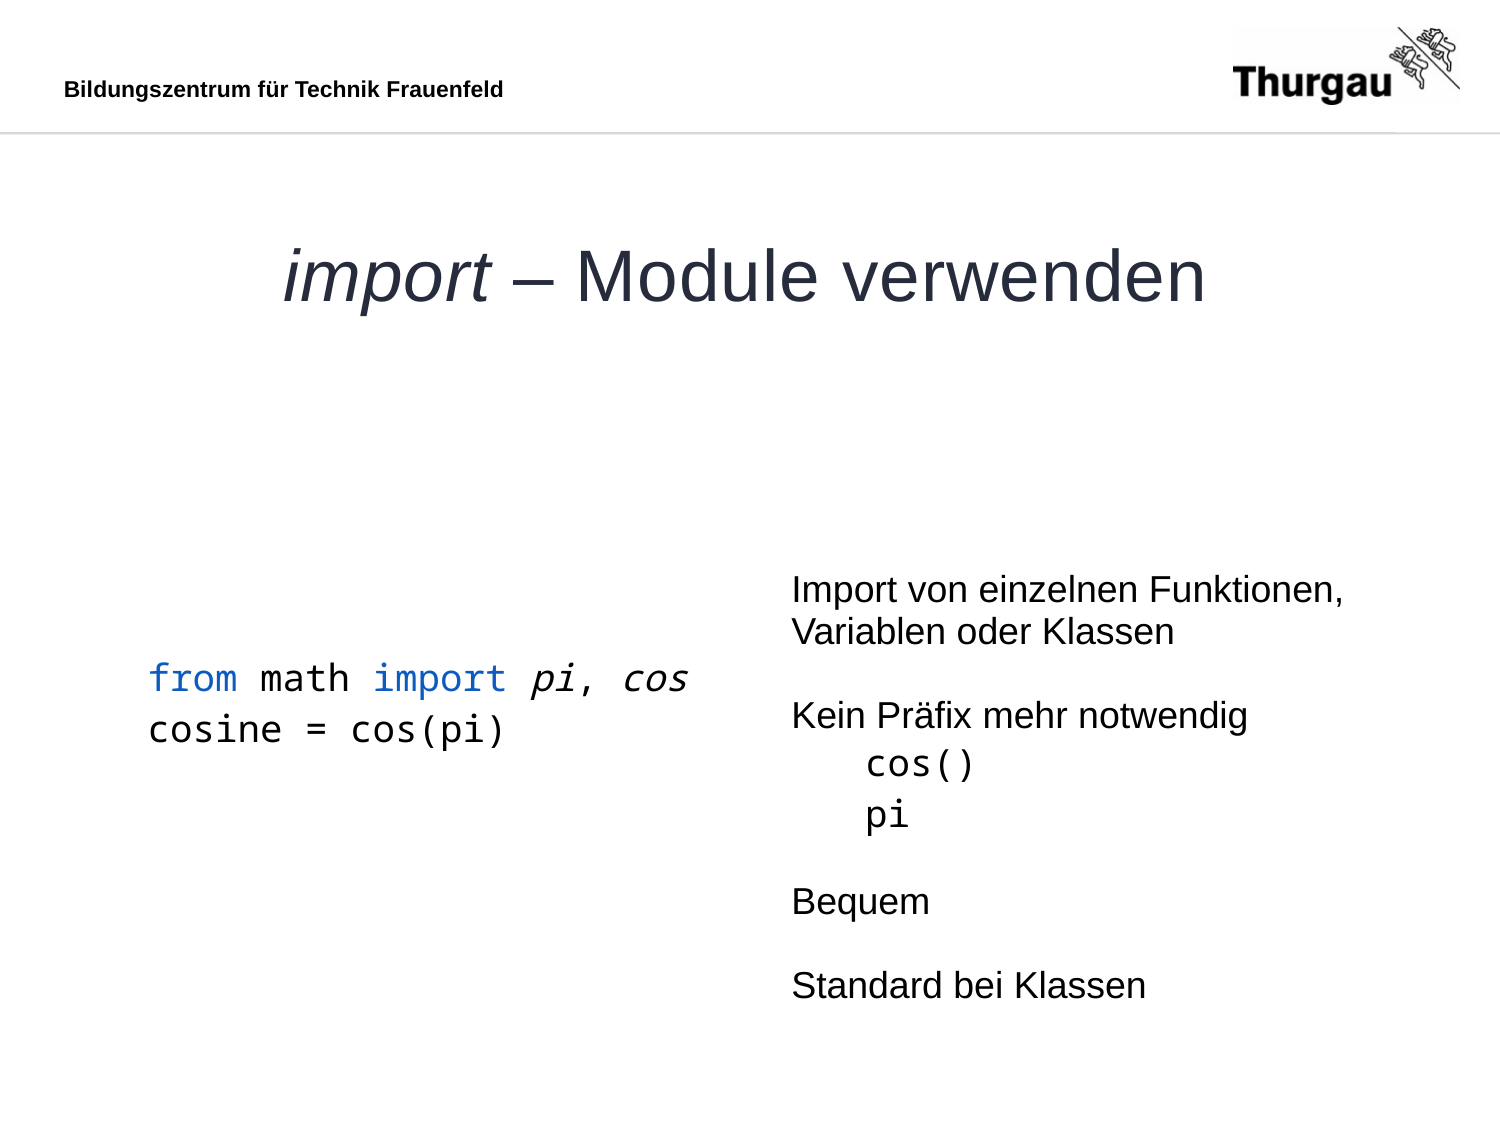

Bildungszentrum für Technik Frauenfeld
import – Module verwenden
Import von einzelnen Funktionen, Variablen oder Klassen
Kein Präfix mehr notwendig
	cos()
	pi
Bequem
Standard bei Klassen
from math import pi, cos
cosine = cos(pi)